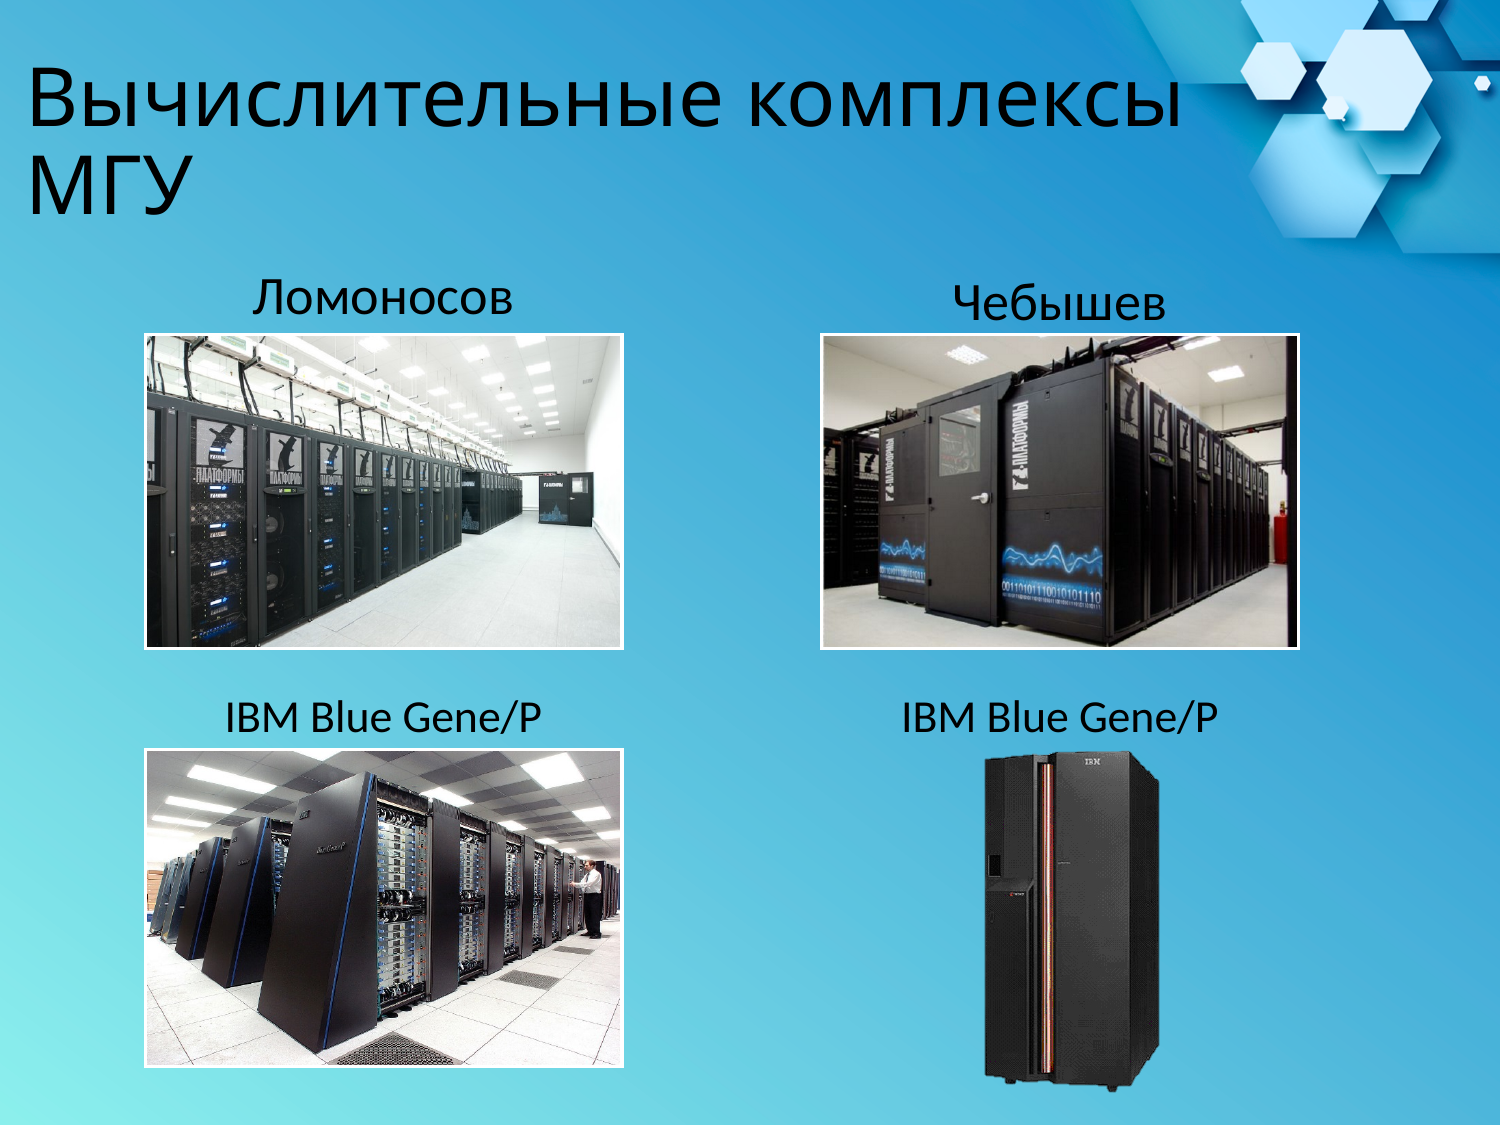

# Вычислительные комплексы МГУ
Ломоносов
Чебышев
IBM Blue Gene/P
IBM Blue Gene/P